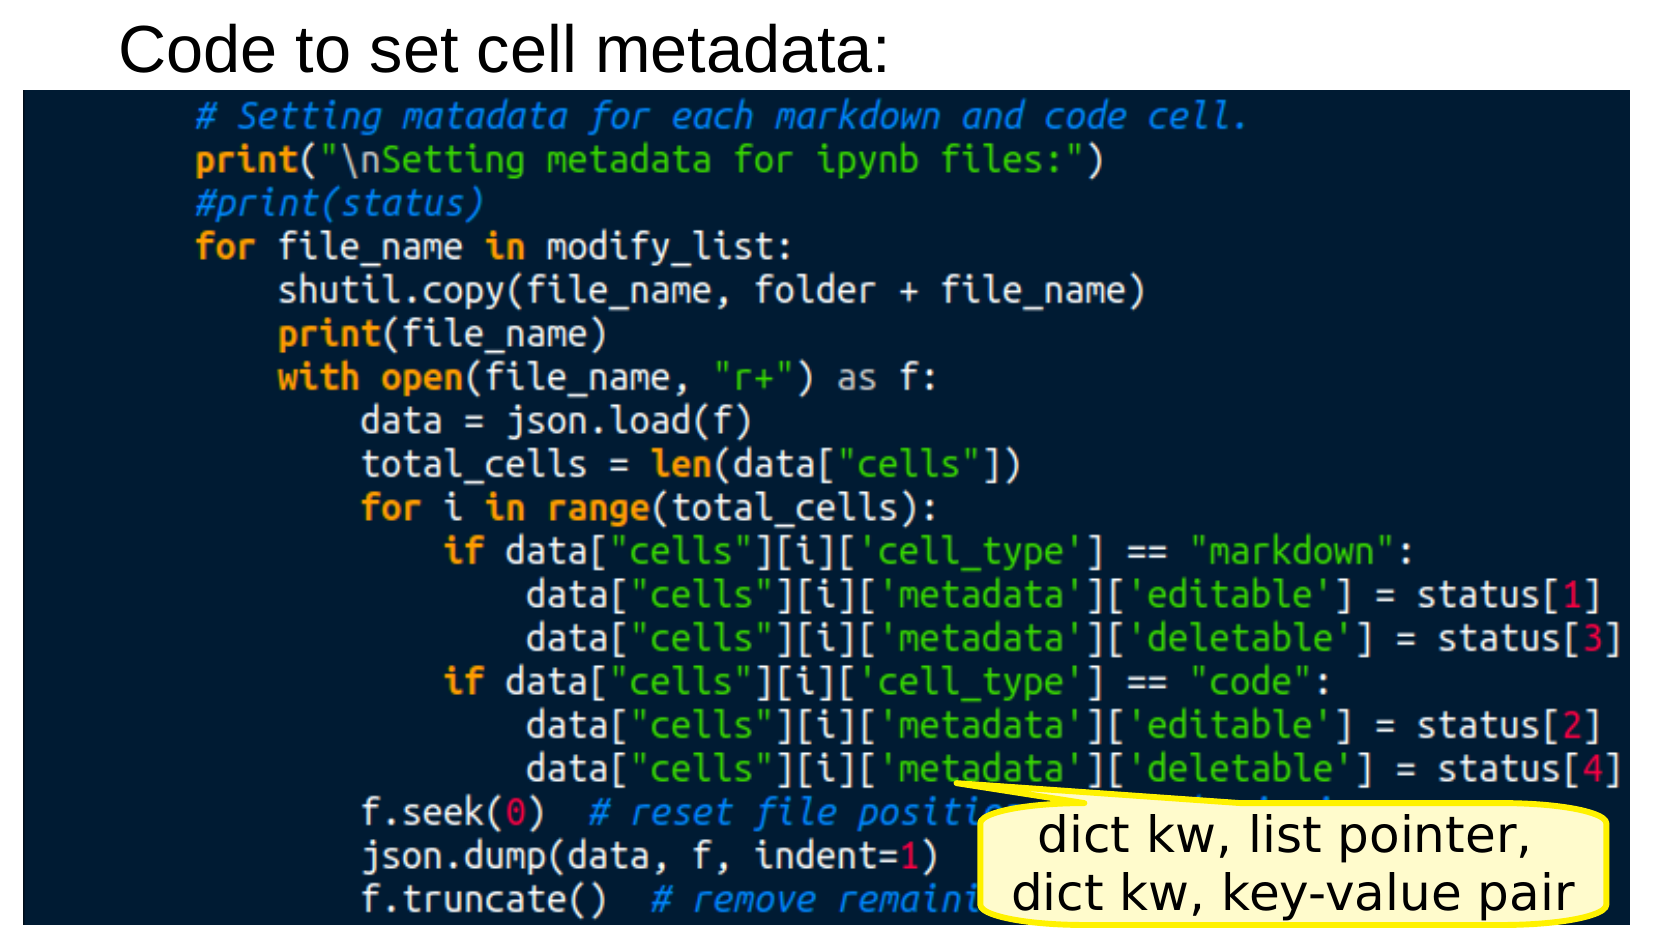

Code to set cell metadata:
dict kw, list pointer,
dict kw, key-value pair